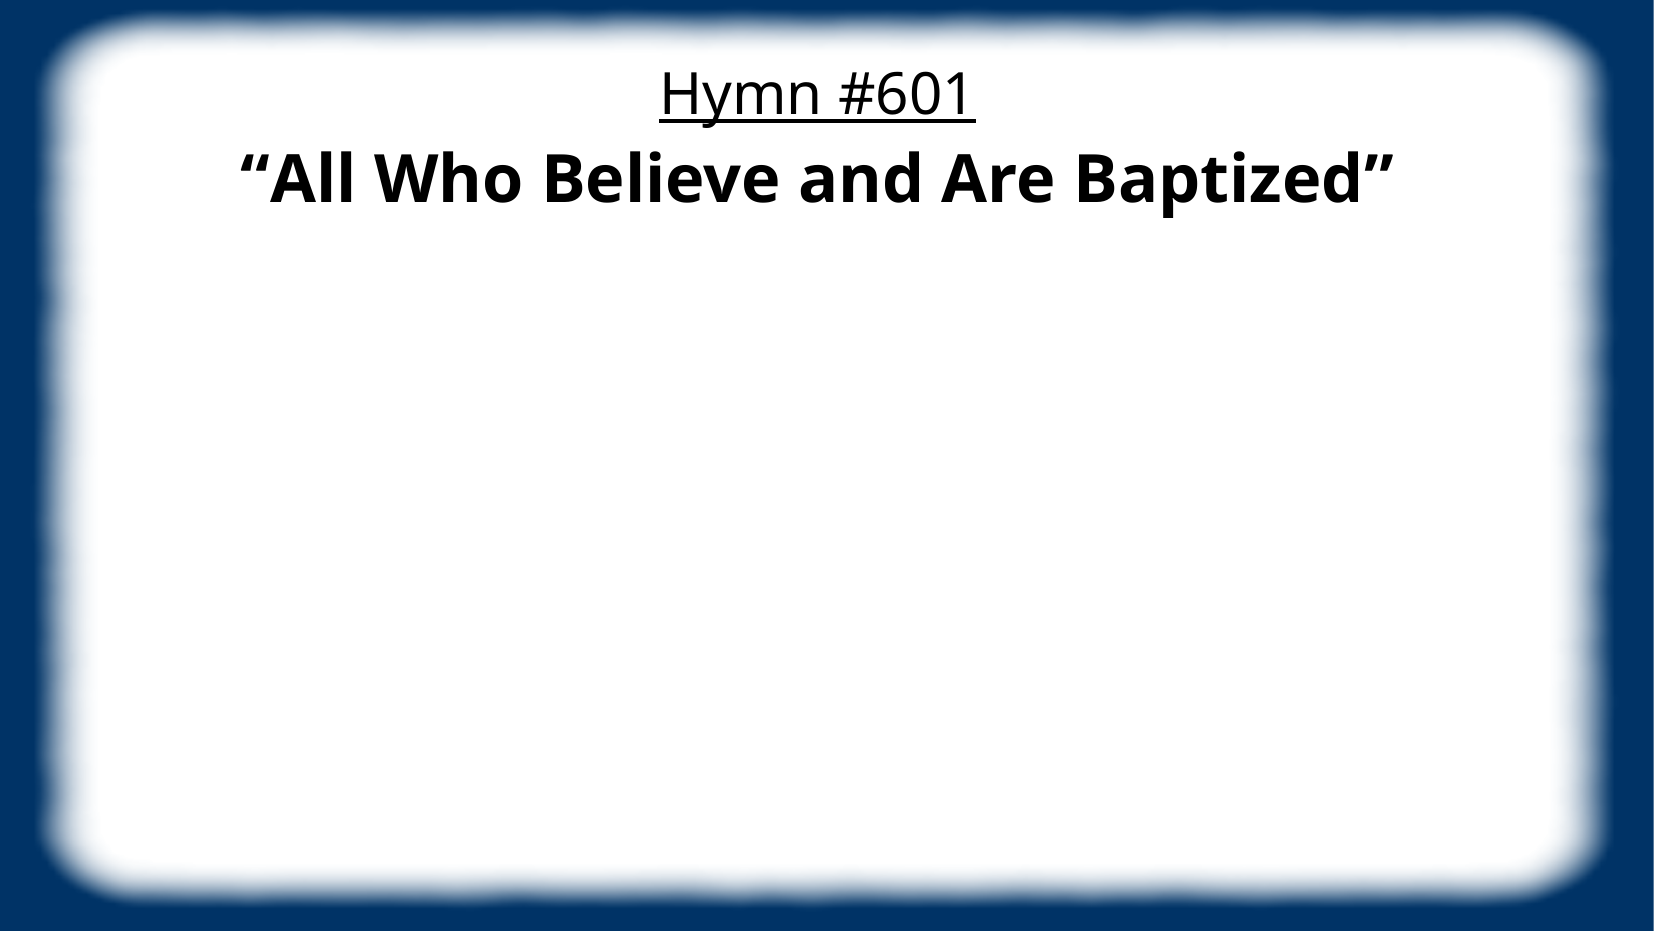

Hymn #601
“All Who Believe and Are Baptized”